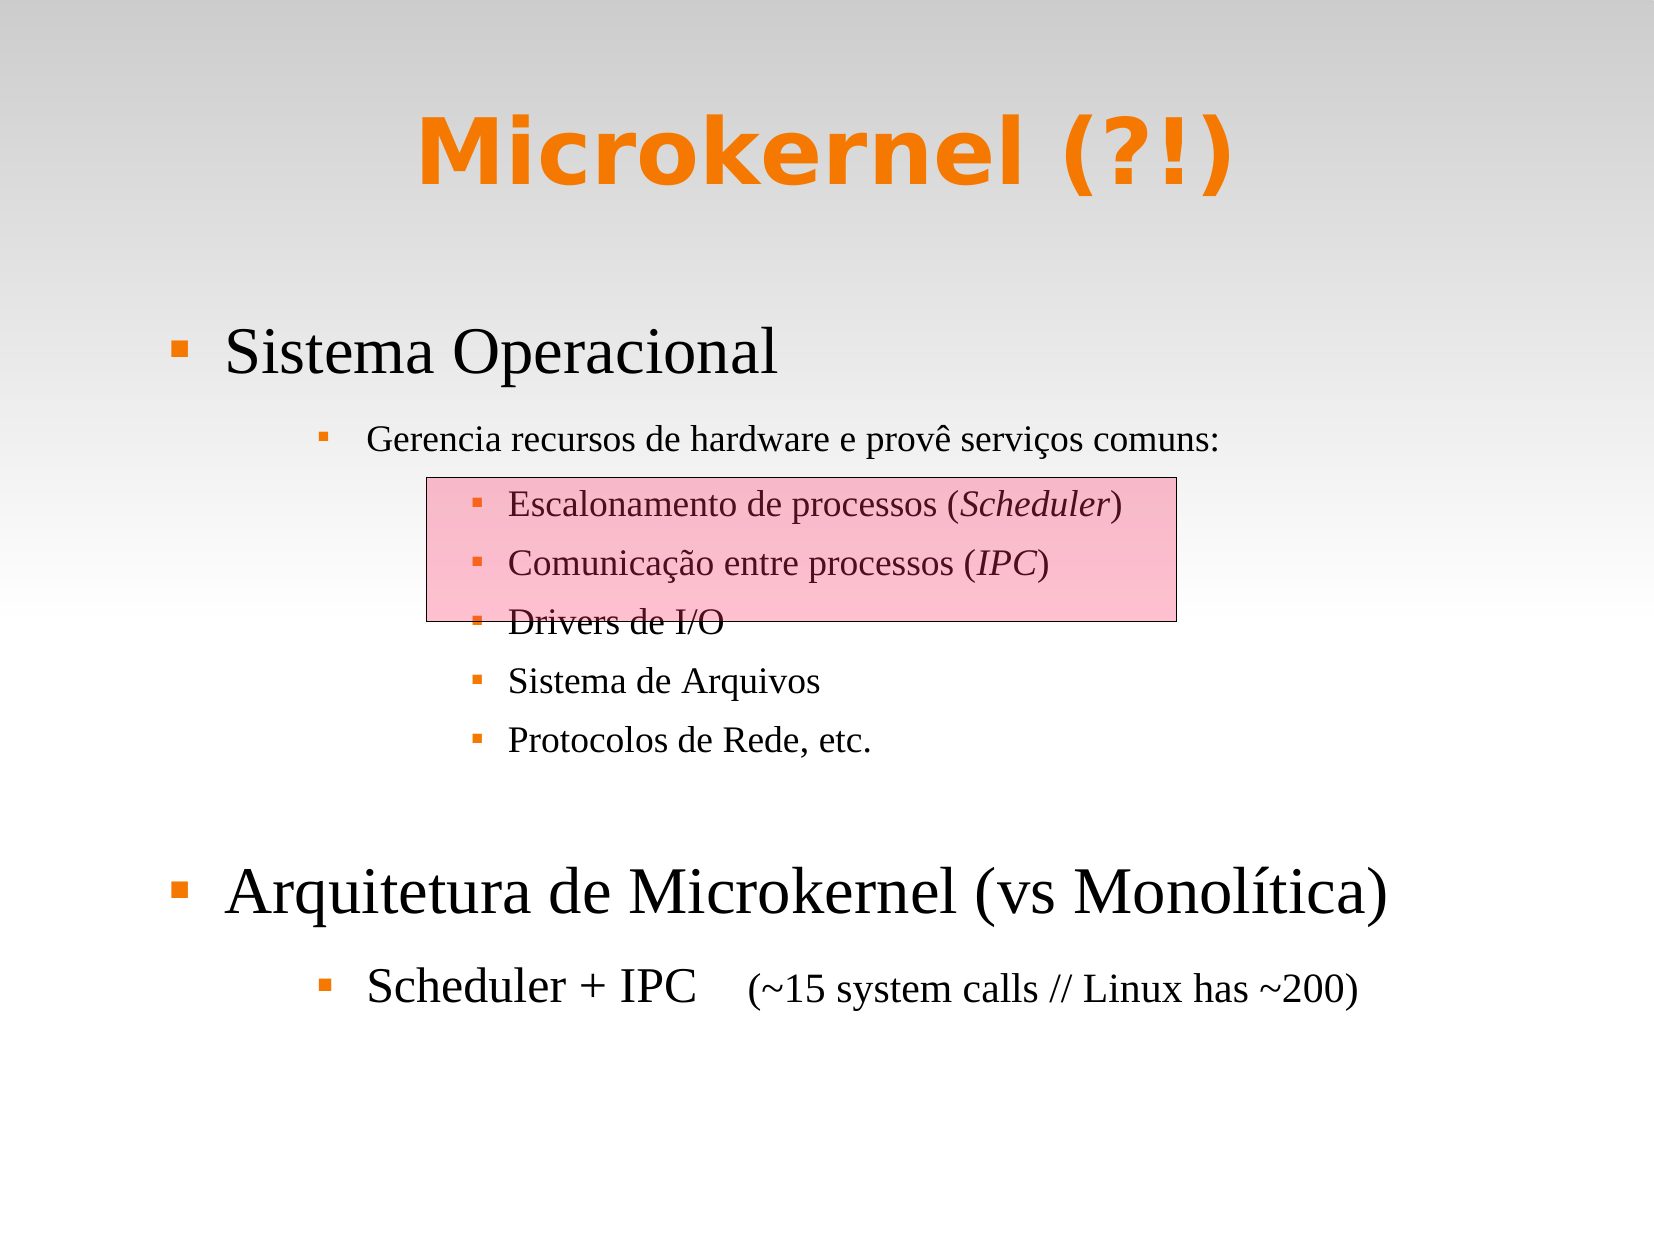

# Microkernel (?!)
Sistema Operacional
Gerencia recursos de hardware e provê serviços comuns:
Escalonamento de processos (Scheduler)
Comunicação entre processos (IPC)
Drivers de I/O
Sistema de Arquivos
Protocolos de Rede, etc.
Arquitetura de Microkernel (vs Monolítica)
Scheduler + IPC (~15 system calls // Linux has ~200)